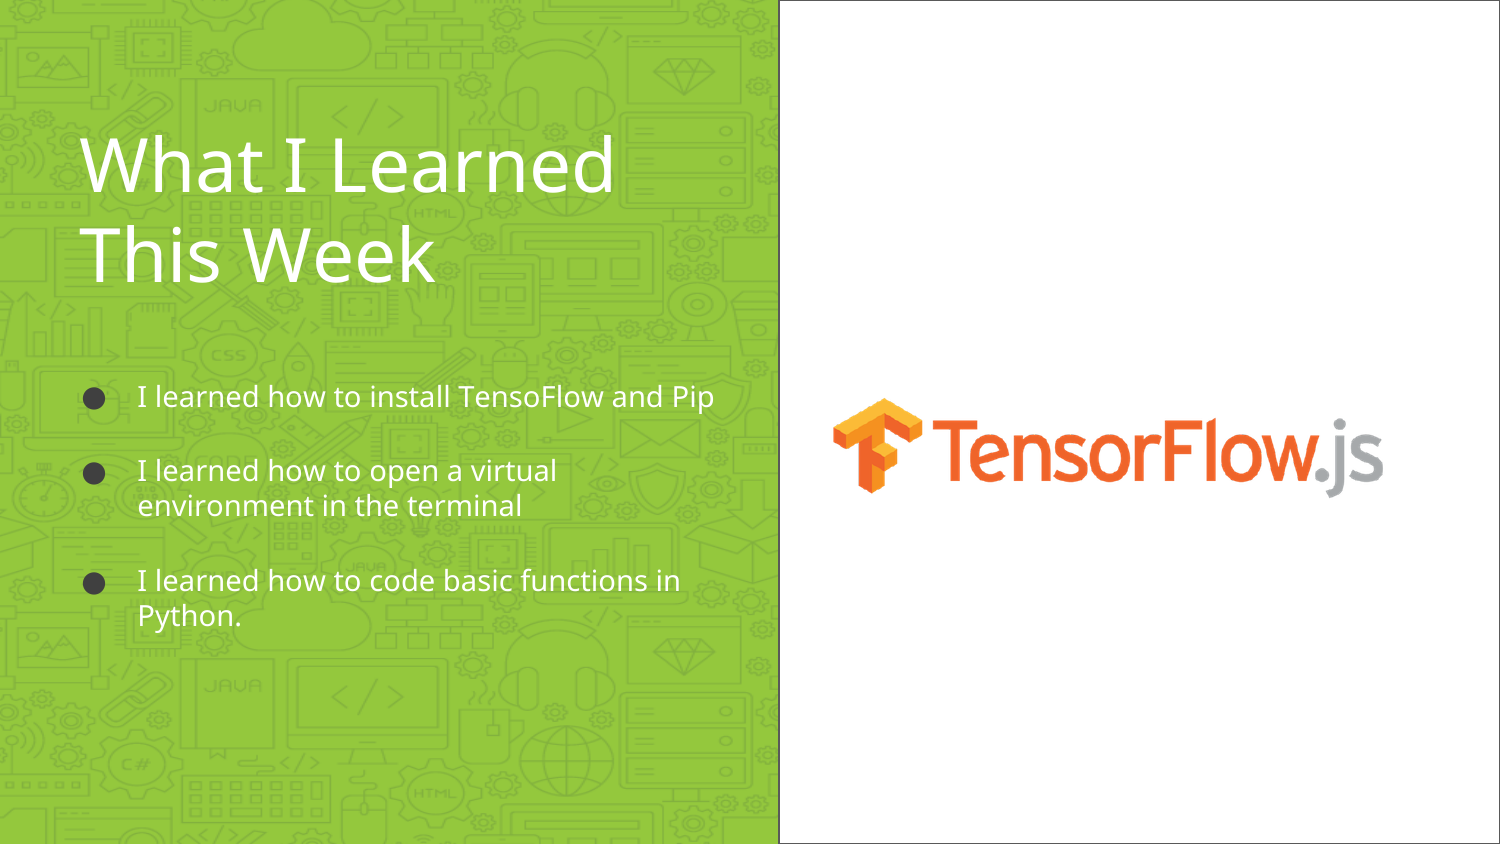

What I Learned This Week
I learned how to install TensoFlow and Pip
I learned how to open a virtual environment in the terminal
I learned how to code basic functions in Python.